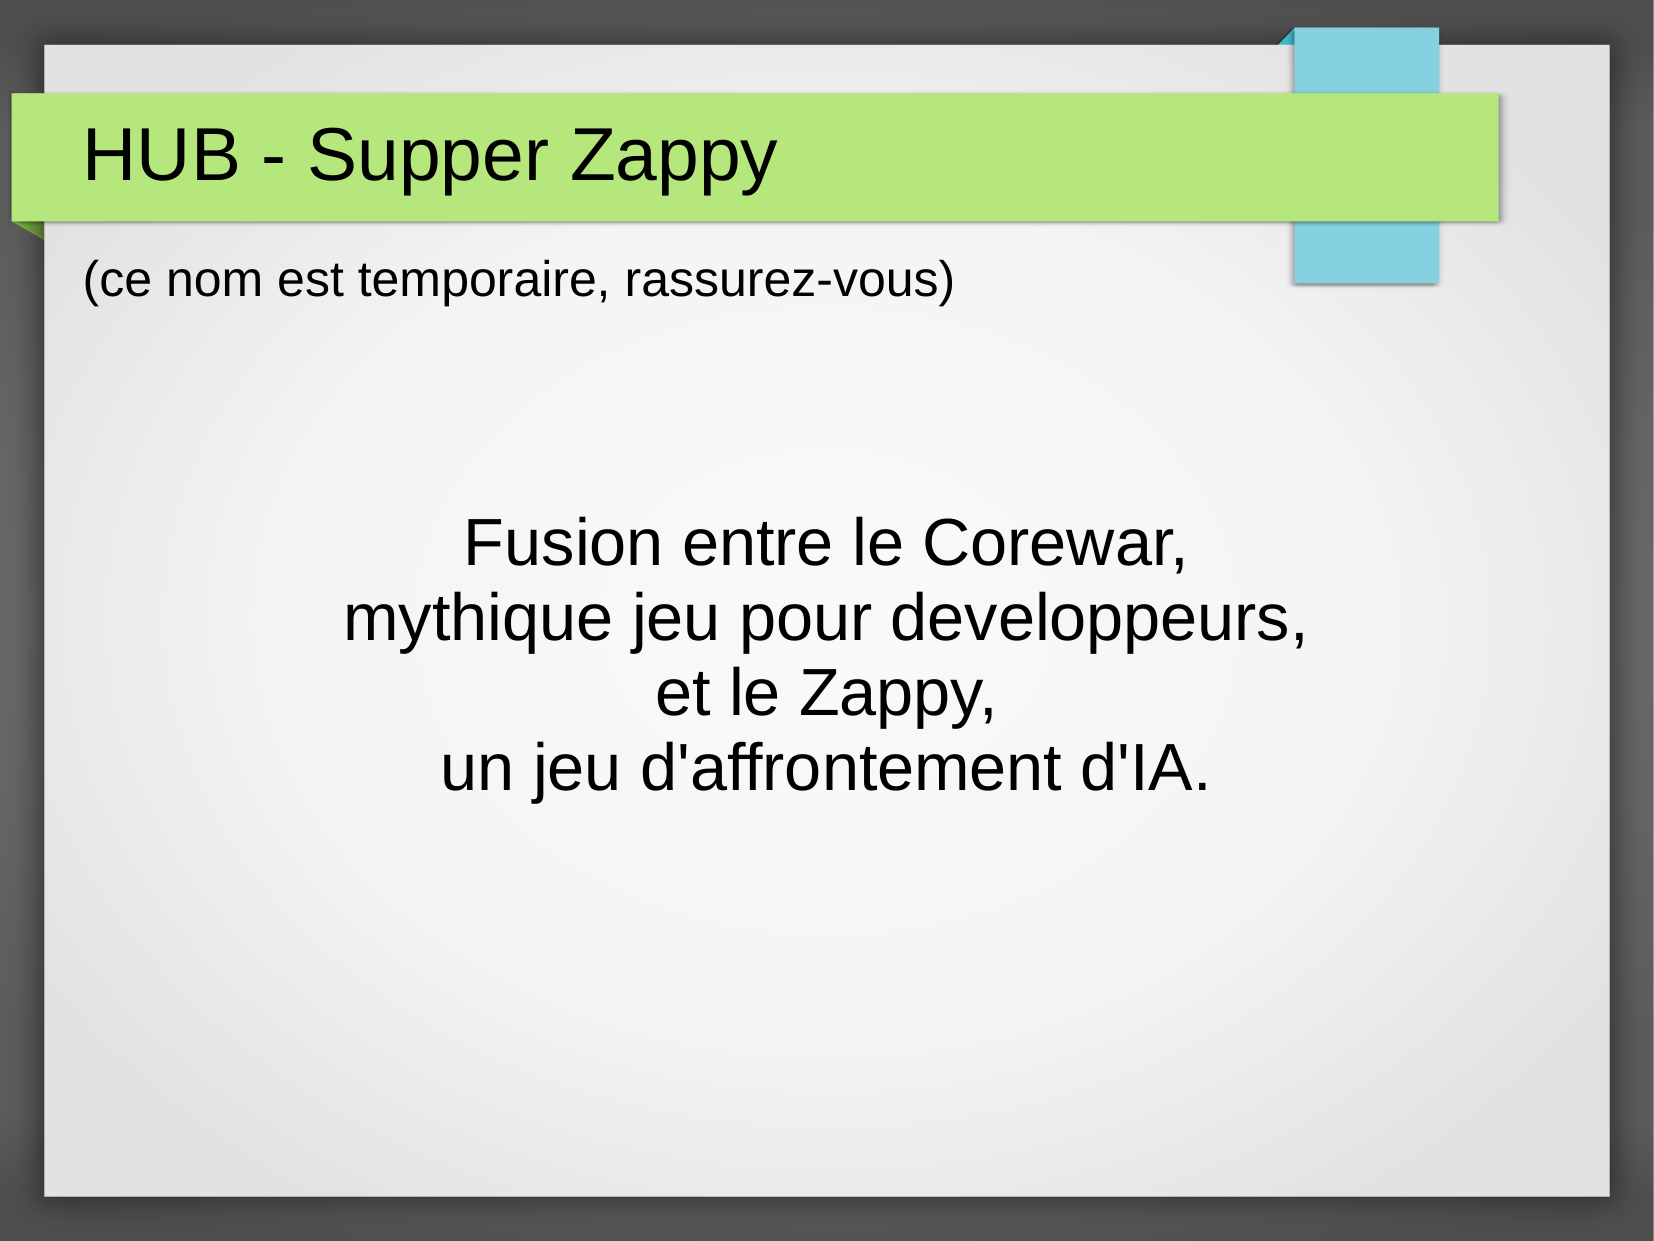

# HUB - Supper Zappy (ce nom est temporaire, rassurez-vous)
Fusion entre le Corewar,
mythique jeu pour developpeurs,
et le Zappy,
un jeu d'affrontement d'IA.